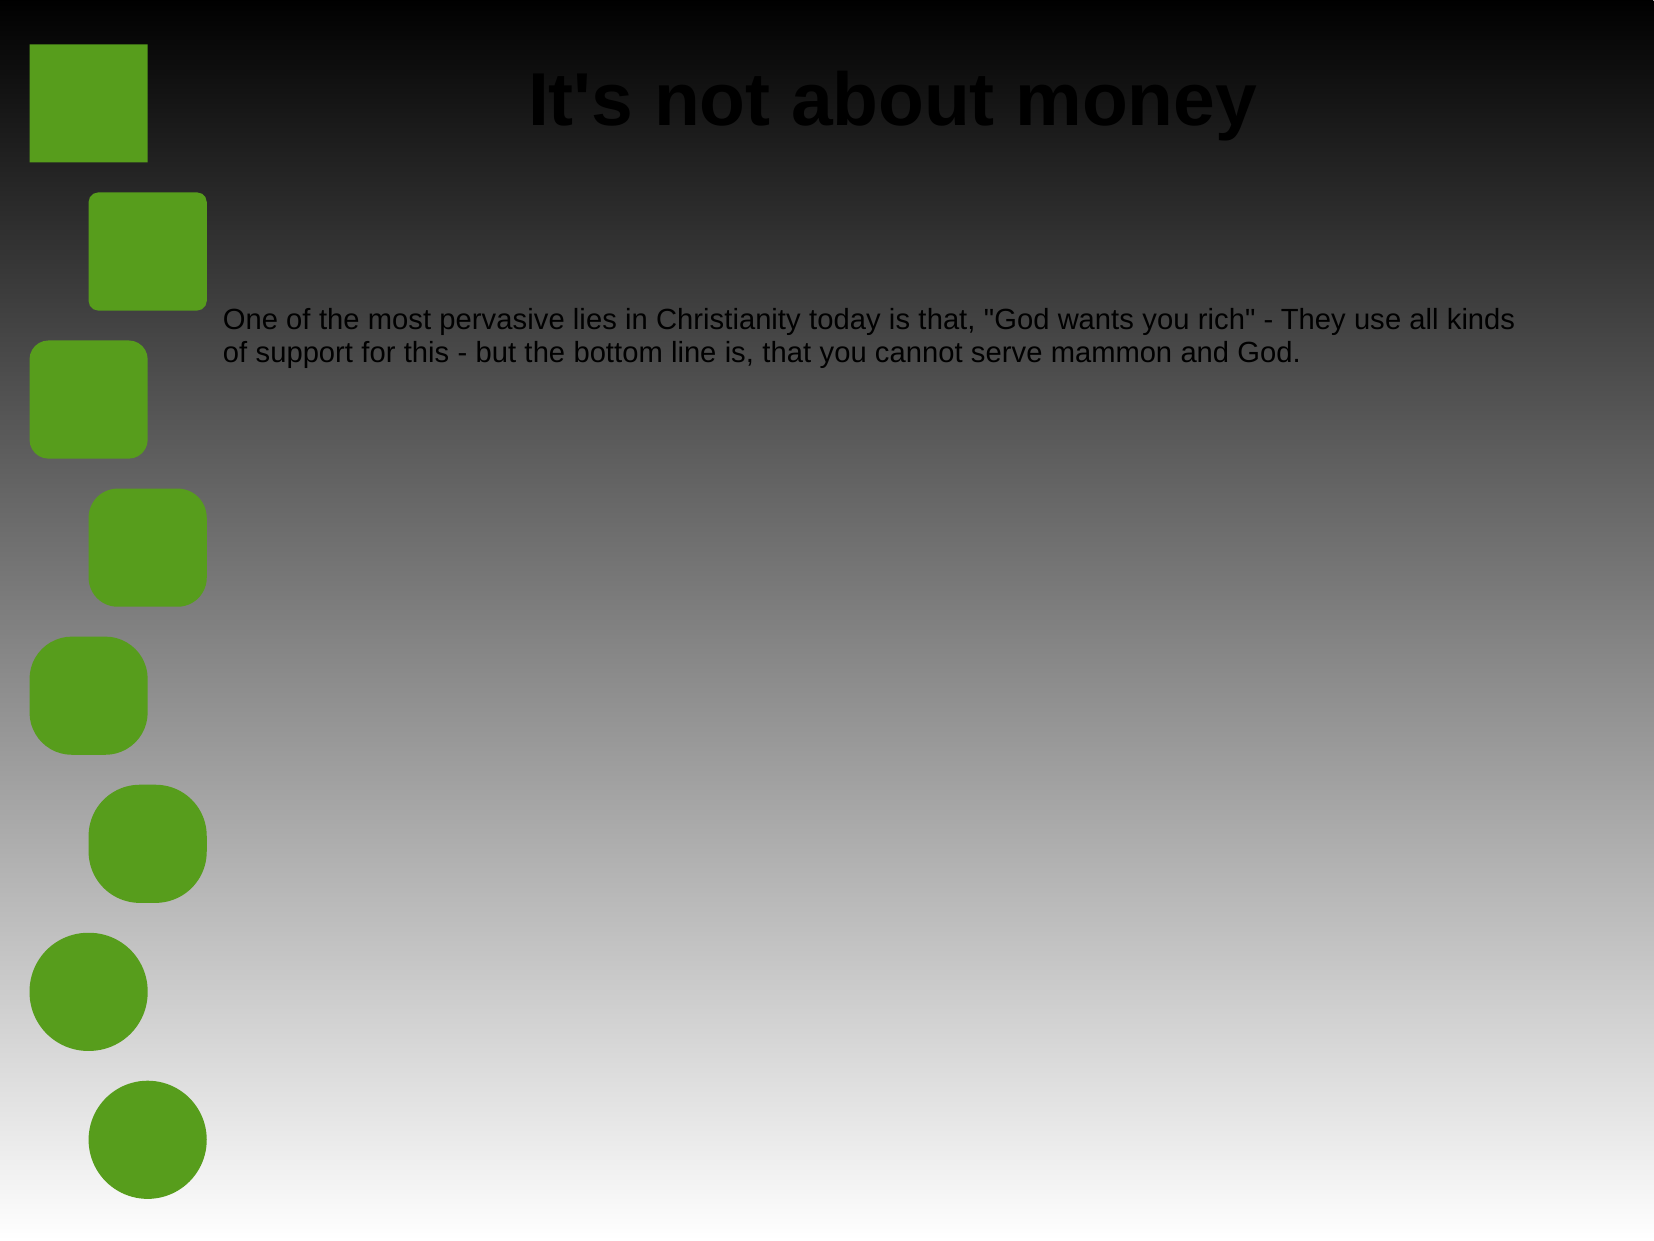

It's not about money
One of the most pervasive lies in Christianity today is that, "God wants you rich" - They use all kinds of support for this - but the bottom line is, that you cannot serve mammon and God.